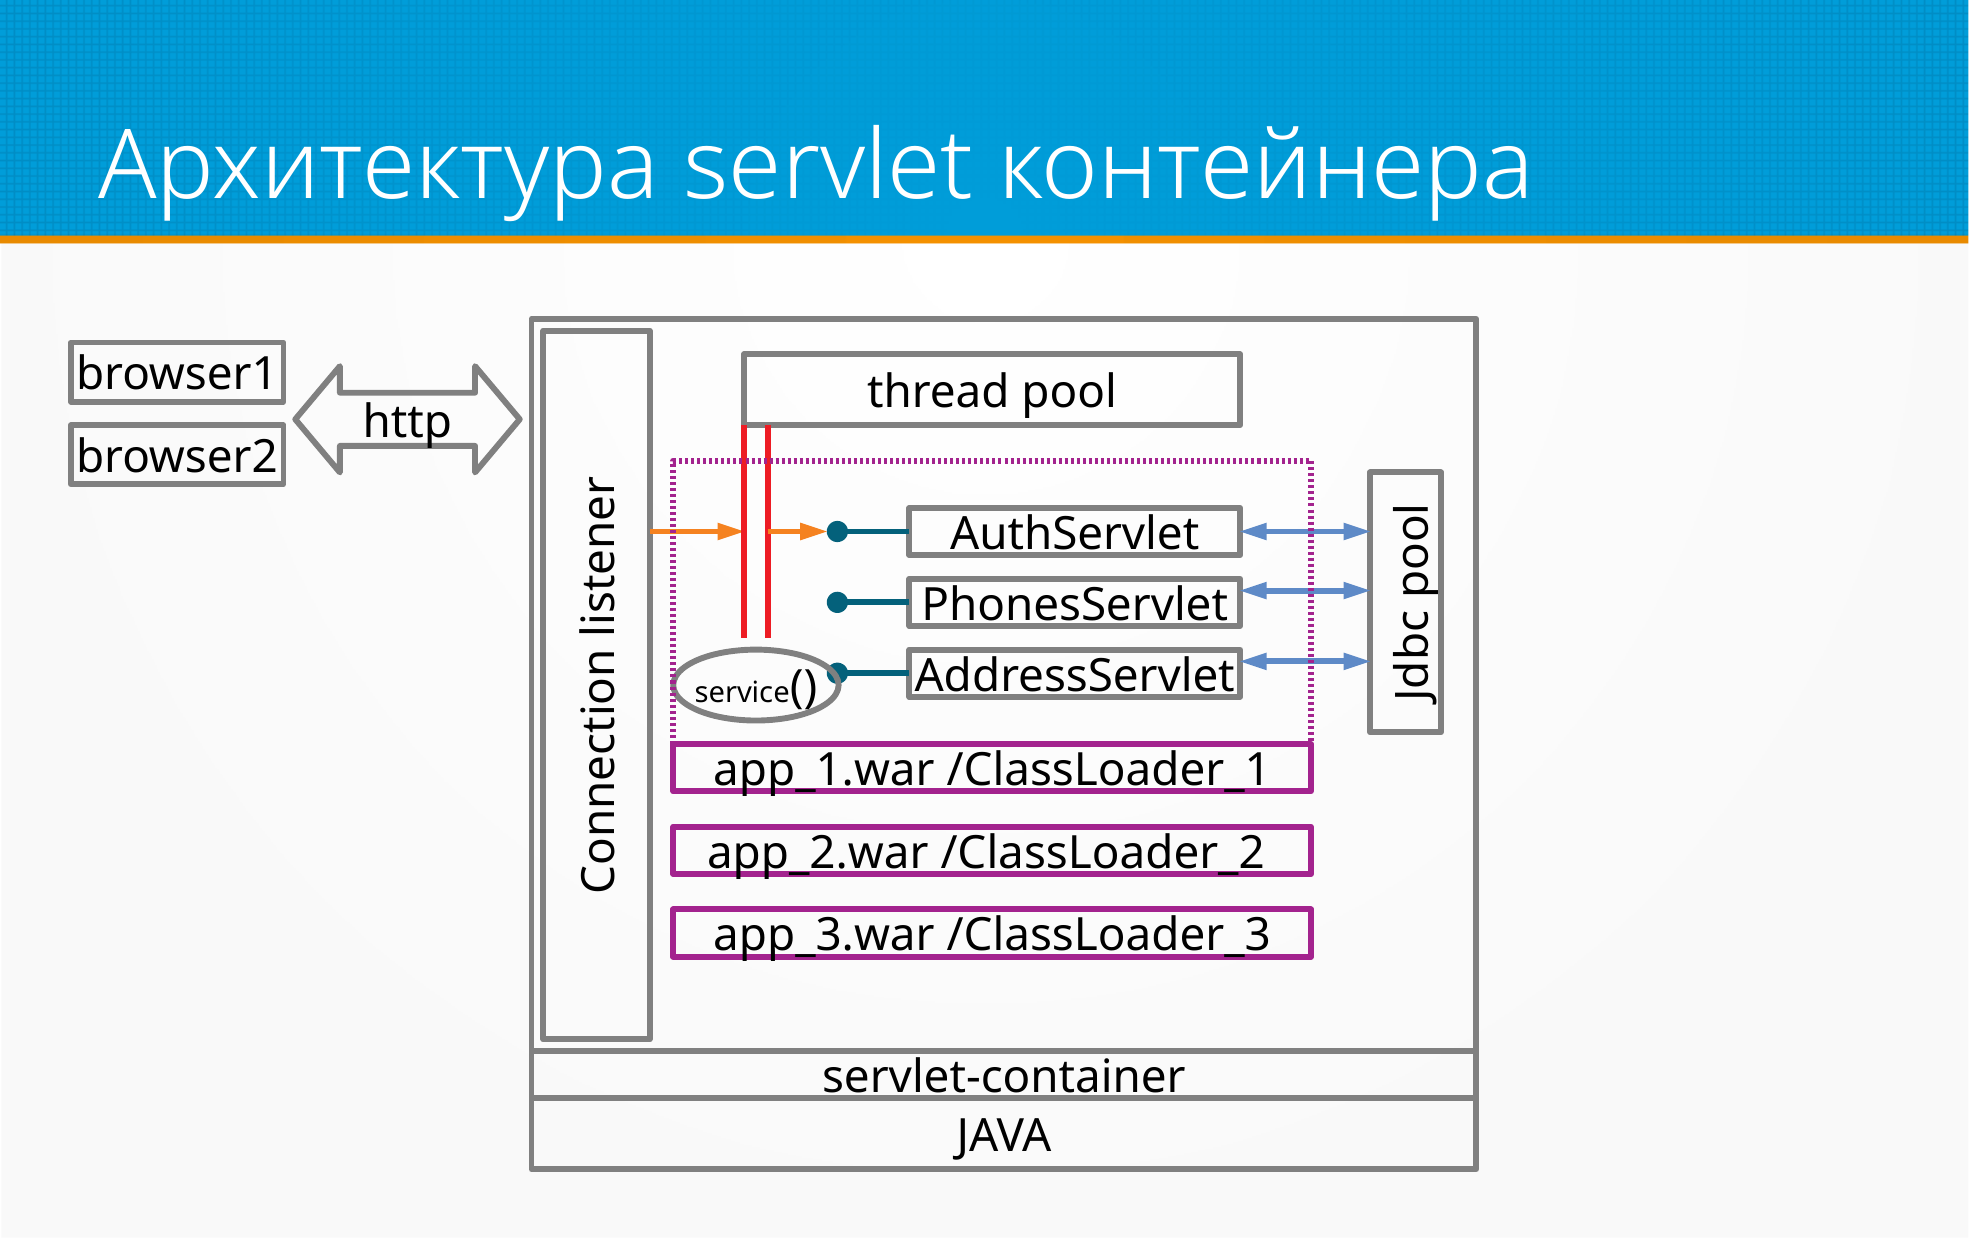

# Архитектура servlet контейнера
browser1
thread pool
http
browser2
AuthServlet
Jdbc pool
PhonesServlet
Connection listener
service()
AddressServlet
app_1.war /ClassLoader_1
app_2.war /ClassLoader_2
app_3.war /ClassLoader_3
servlet-container
JAVA